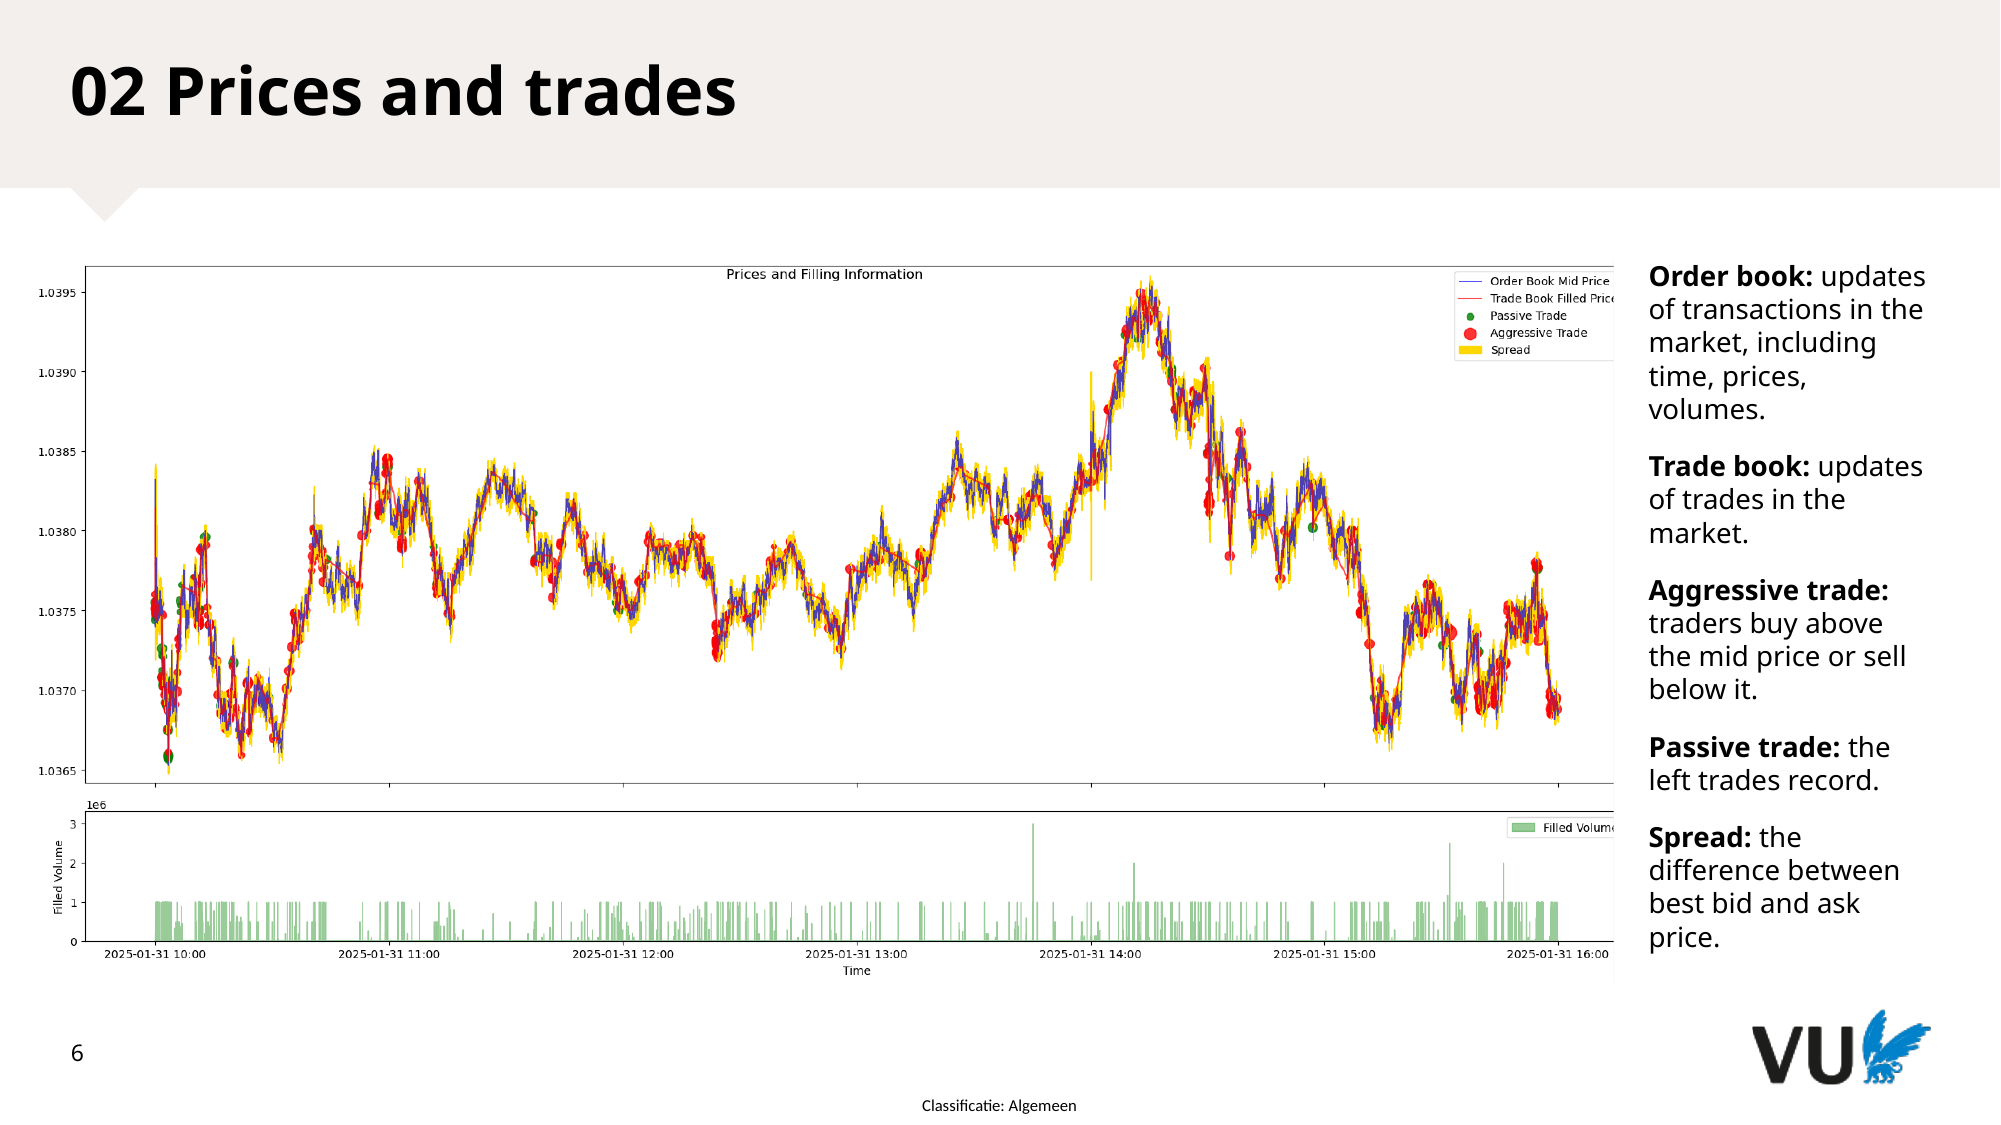

# 02 Prices and trades
Order book: updates of transactions in the market, including time, prices, volumes.
Trade book: updates of trades in the market.
Aggressive trade: traders buy above the mid price or sell below it.
Passive trade: the left trades record.
Spread: the difference between best bid and ask price.